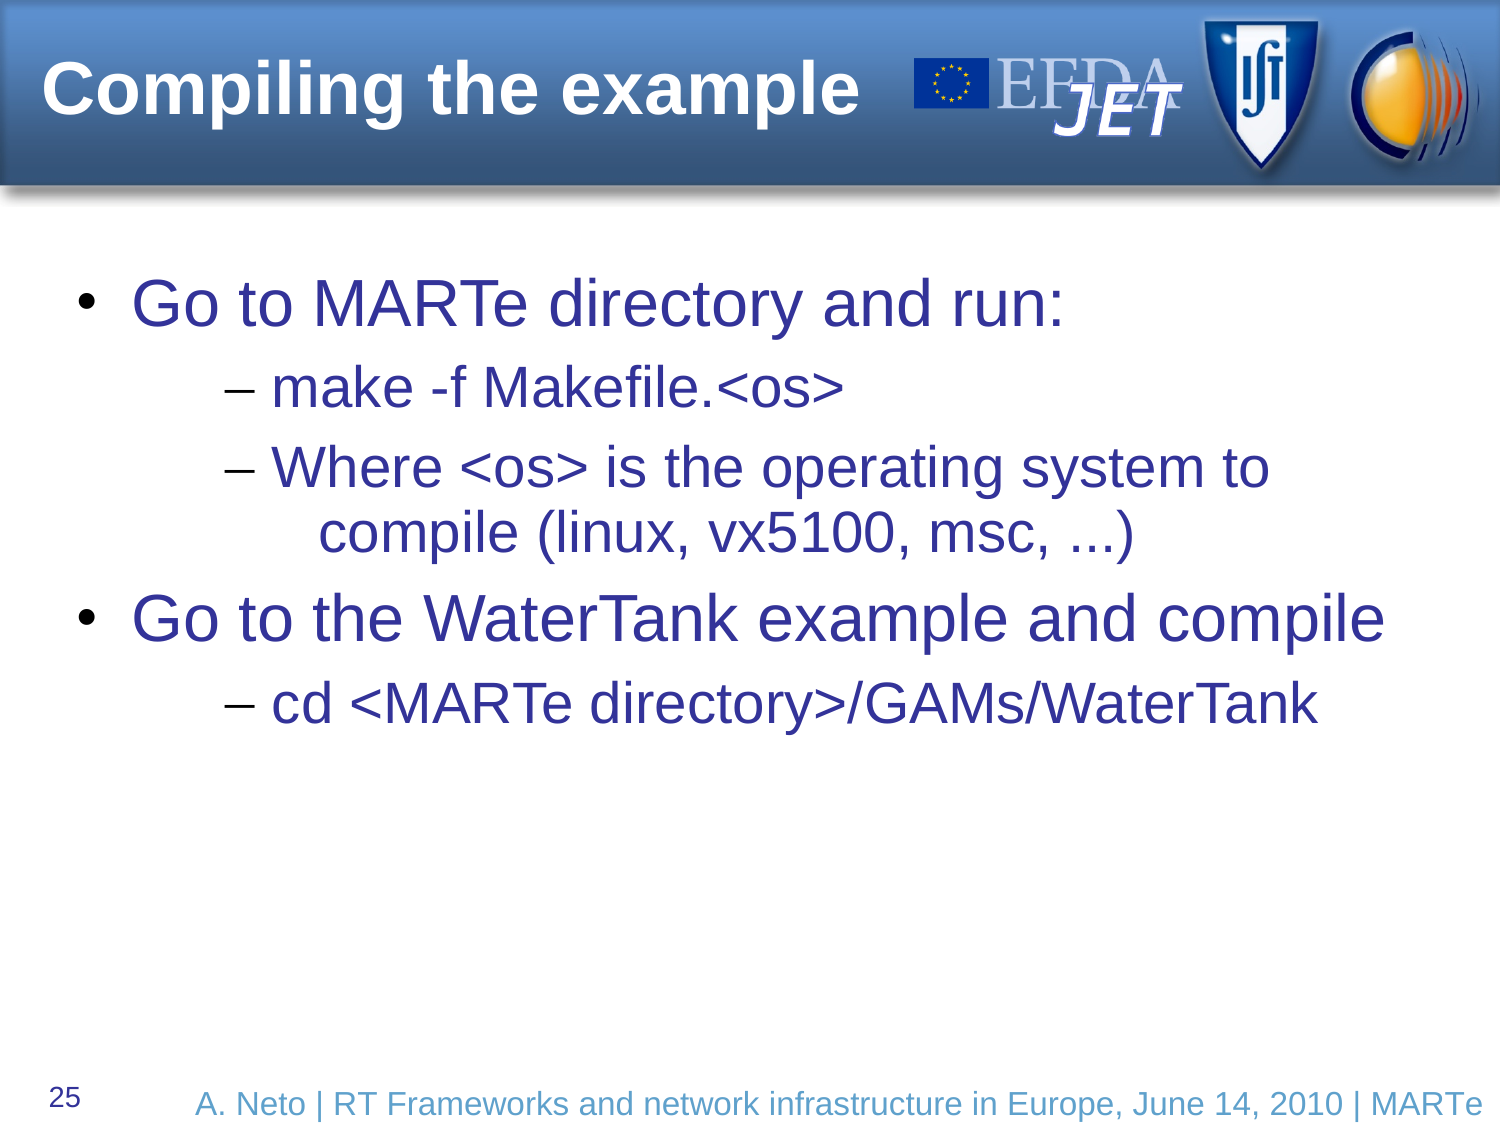

# Compiling the example
Go to MARTe directory and run:
make -f Makefile.<os>
Where <os> is the operating system to compile (linux, vx5100, msc, ...)
Go to the WaterTank example and compile
cd <MARTe directory>/GAMs/WaterTank